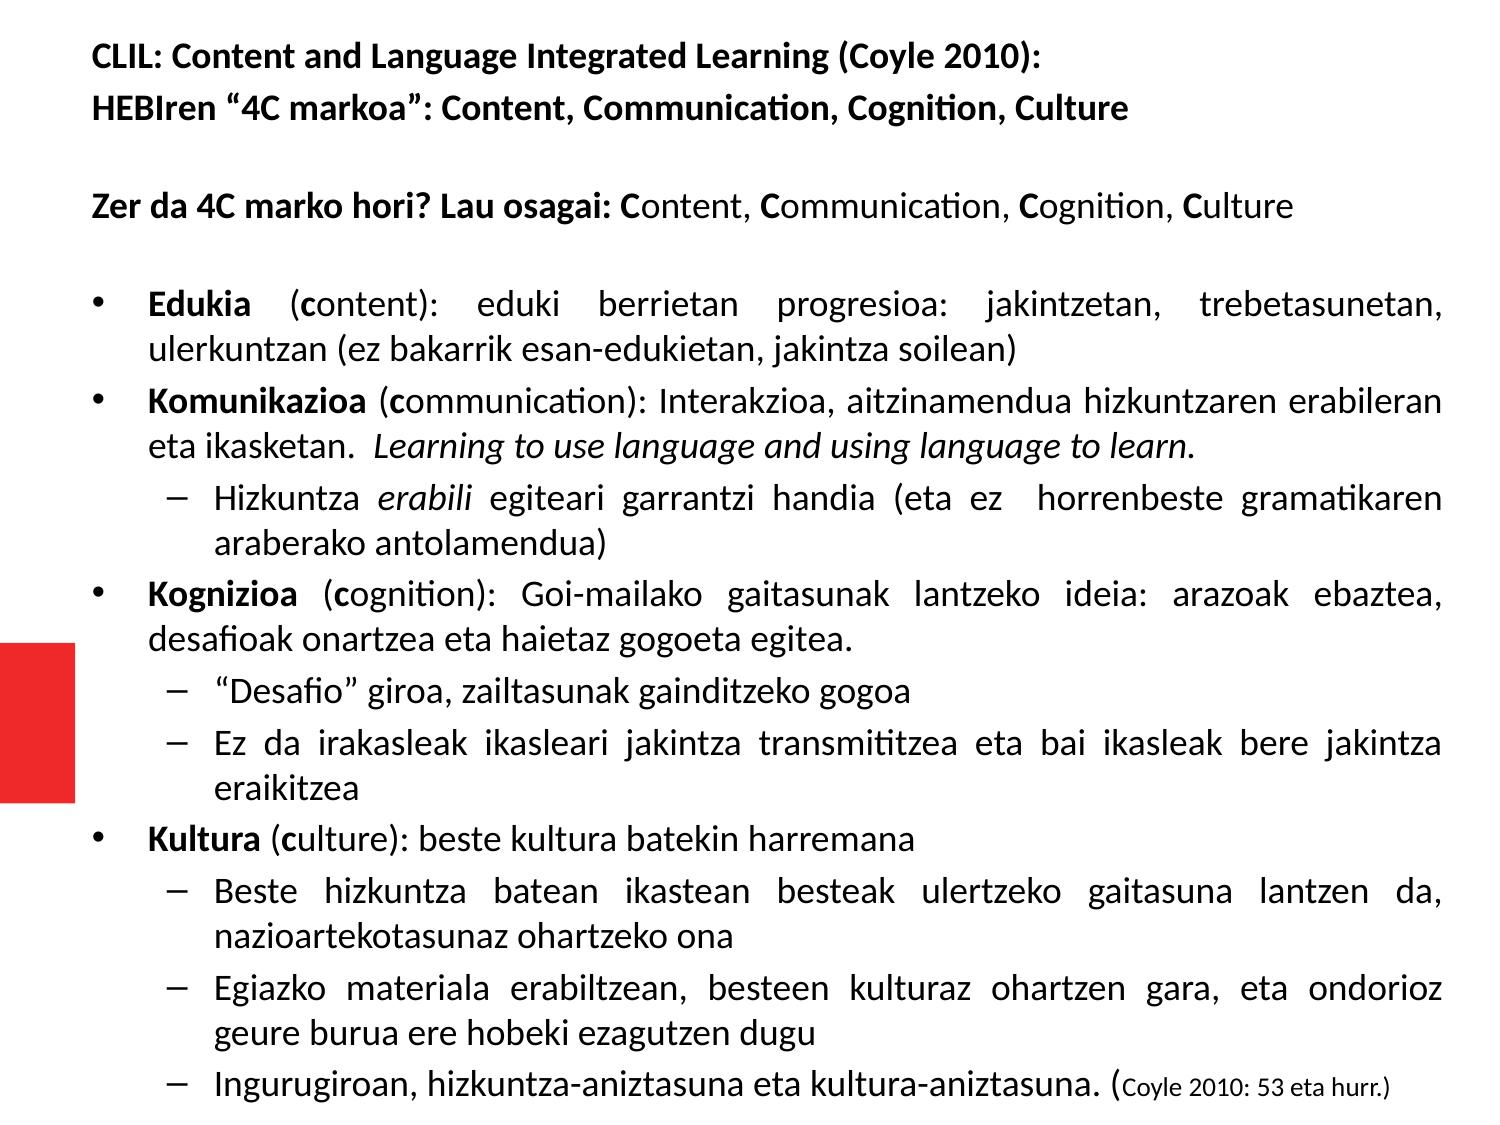

# CLIL: Content and Language Integrated Learning (Coyle 2010):
HEBIren “4C markoa”: Content, Communication, Cognition, Culture
Zer da 4C marko hori? Lau osagai: Content, Communication, Cognition, Culture
Edukia (content): eduki berrietan progresioa: jakintzetan, trebetasunetan, ulerkuntzan (ez bakarrik esan-edukietan, jakintza soilean)
Komunikazioa (communication): Interakzioa, aitzinamendua hizkuntzaren erabileran eta ikasketan. Learning to use language and using language to learn.
Hizkuntza erabili egiteari garrantzi handia (eta ez horrenbeste gramatikaren araberako antolamendua)
Kognizioa (cognition): Goi-mailako gaitasunak lantzeko ideia: arazoak ebaztea, desafioak onartzea eta haietaz gogoeta egitea.
“Desafio” giroa, zailtasunak gainditzeko gogoa
Ez da irakasleak ikasleari jakintza transmititzea eta bai ikasleak bere jakintza eraikitzea
Kultura (culture): beste kultura batekin harremana
Beste hizkuntza batean ikastean besteak ulertzeko gaitasuna lantzen da, nazioartekotasunaz ohartzeko ona
Egiazko materiala erabiltzean, besteen kulturaz ohartzen gara, eta ondorioz geure burua ere hobeki ezagutzen dugu
Ingurugiroan, hizkuntza-aniztasuna eta kultura-aniztasuna. (Coyle 2010: 53 eta hurr.)